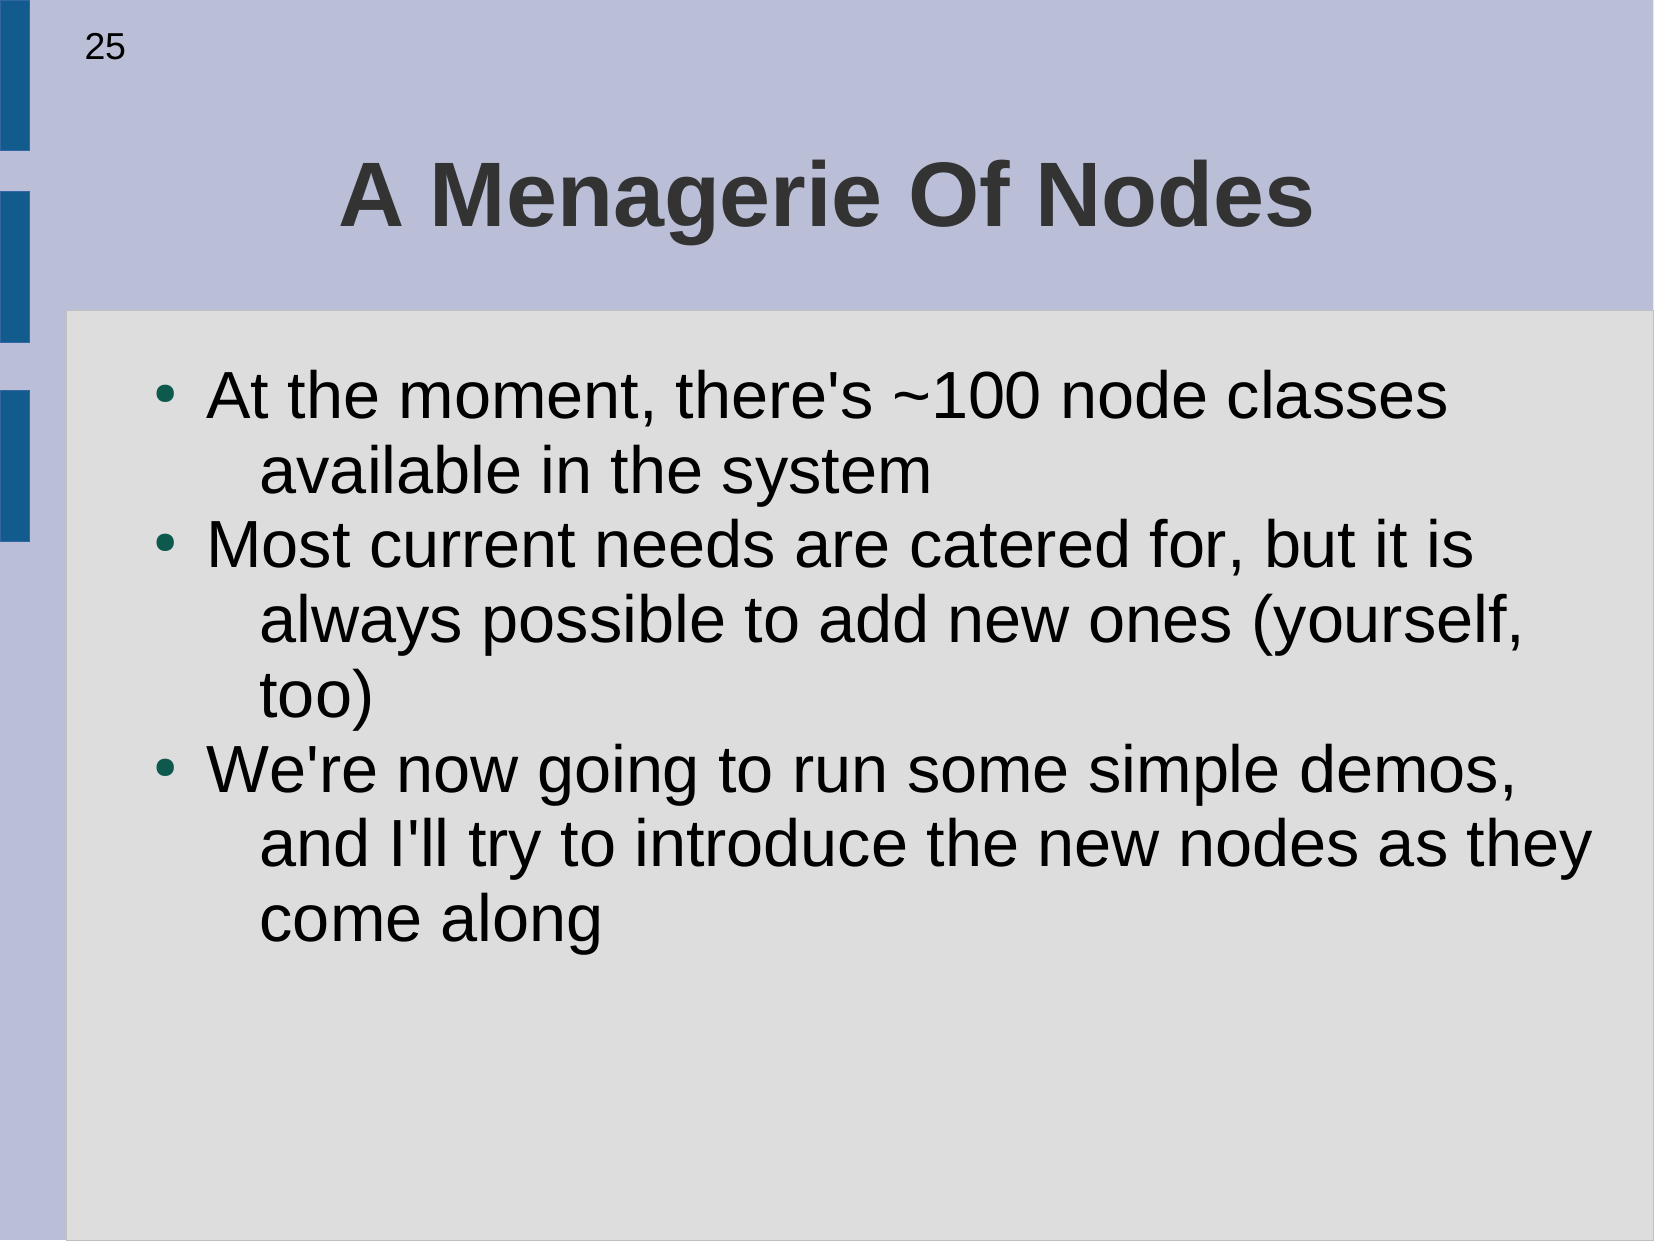

# A Menagerie Of Nodes
At the moment, there's ~100 node classes available in the system
Most current needs are catered for, but it is always possible to add new ones (yourself, too)
We're now going to run some simple demos, and I'll try to introduce the new nodes as they come along